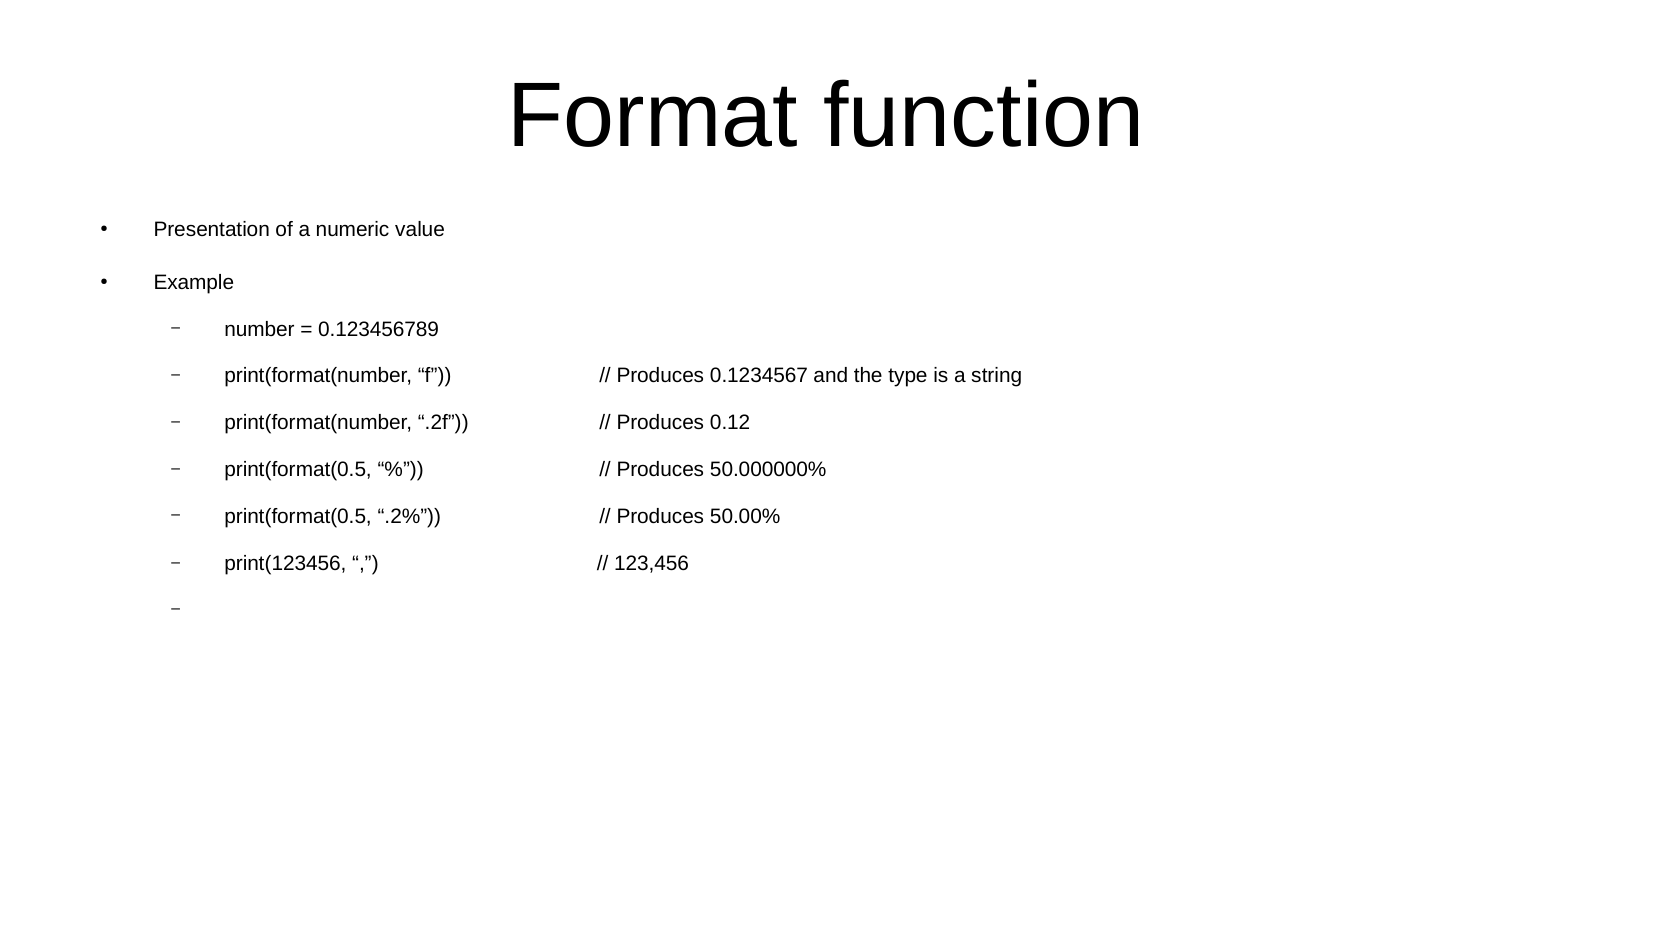

# Format function
Presentation of a numeric value
Example
number = 0.123456789
print(format(number, “f”))		// Produces 0.1234567 and the type is a string
print(format(number, “.2f”))		// Produces 0.12
print(format(0.5, “%”))			// Produces 50.000000%
print(format(0.5, “.2%”))			// Produces 50.00%
print(123456, “,”) // 123,456